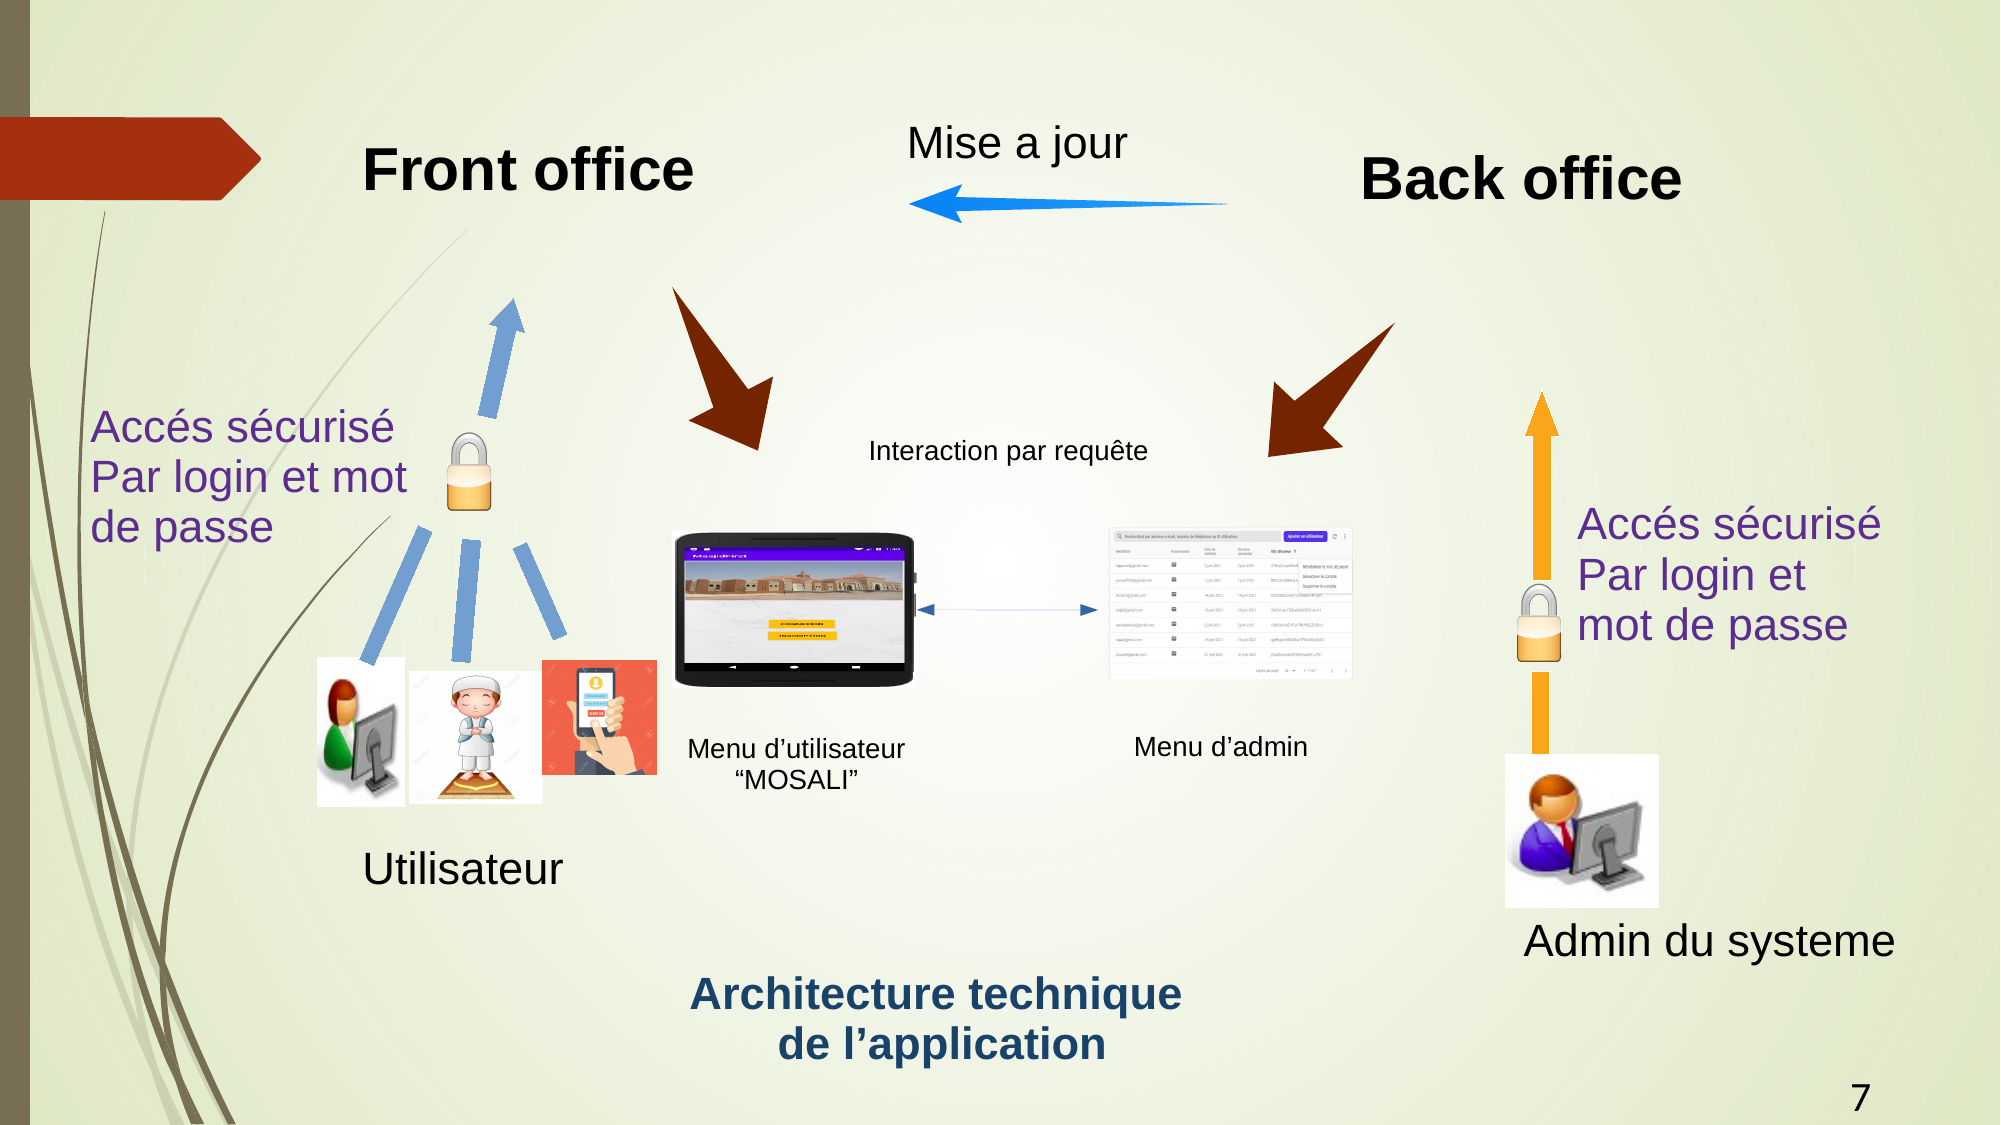

Back office
Mise a jour
Front office
Accés sécurisé
Par login et mot
de passe
Interaction par requête
Accés sécurisé
Par login et
mot de passe
Menu d’admin
Menu d’utilisateur “MOSALI”
Utilisateur
Admin du systeme
Architecture technique
de l’application
7